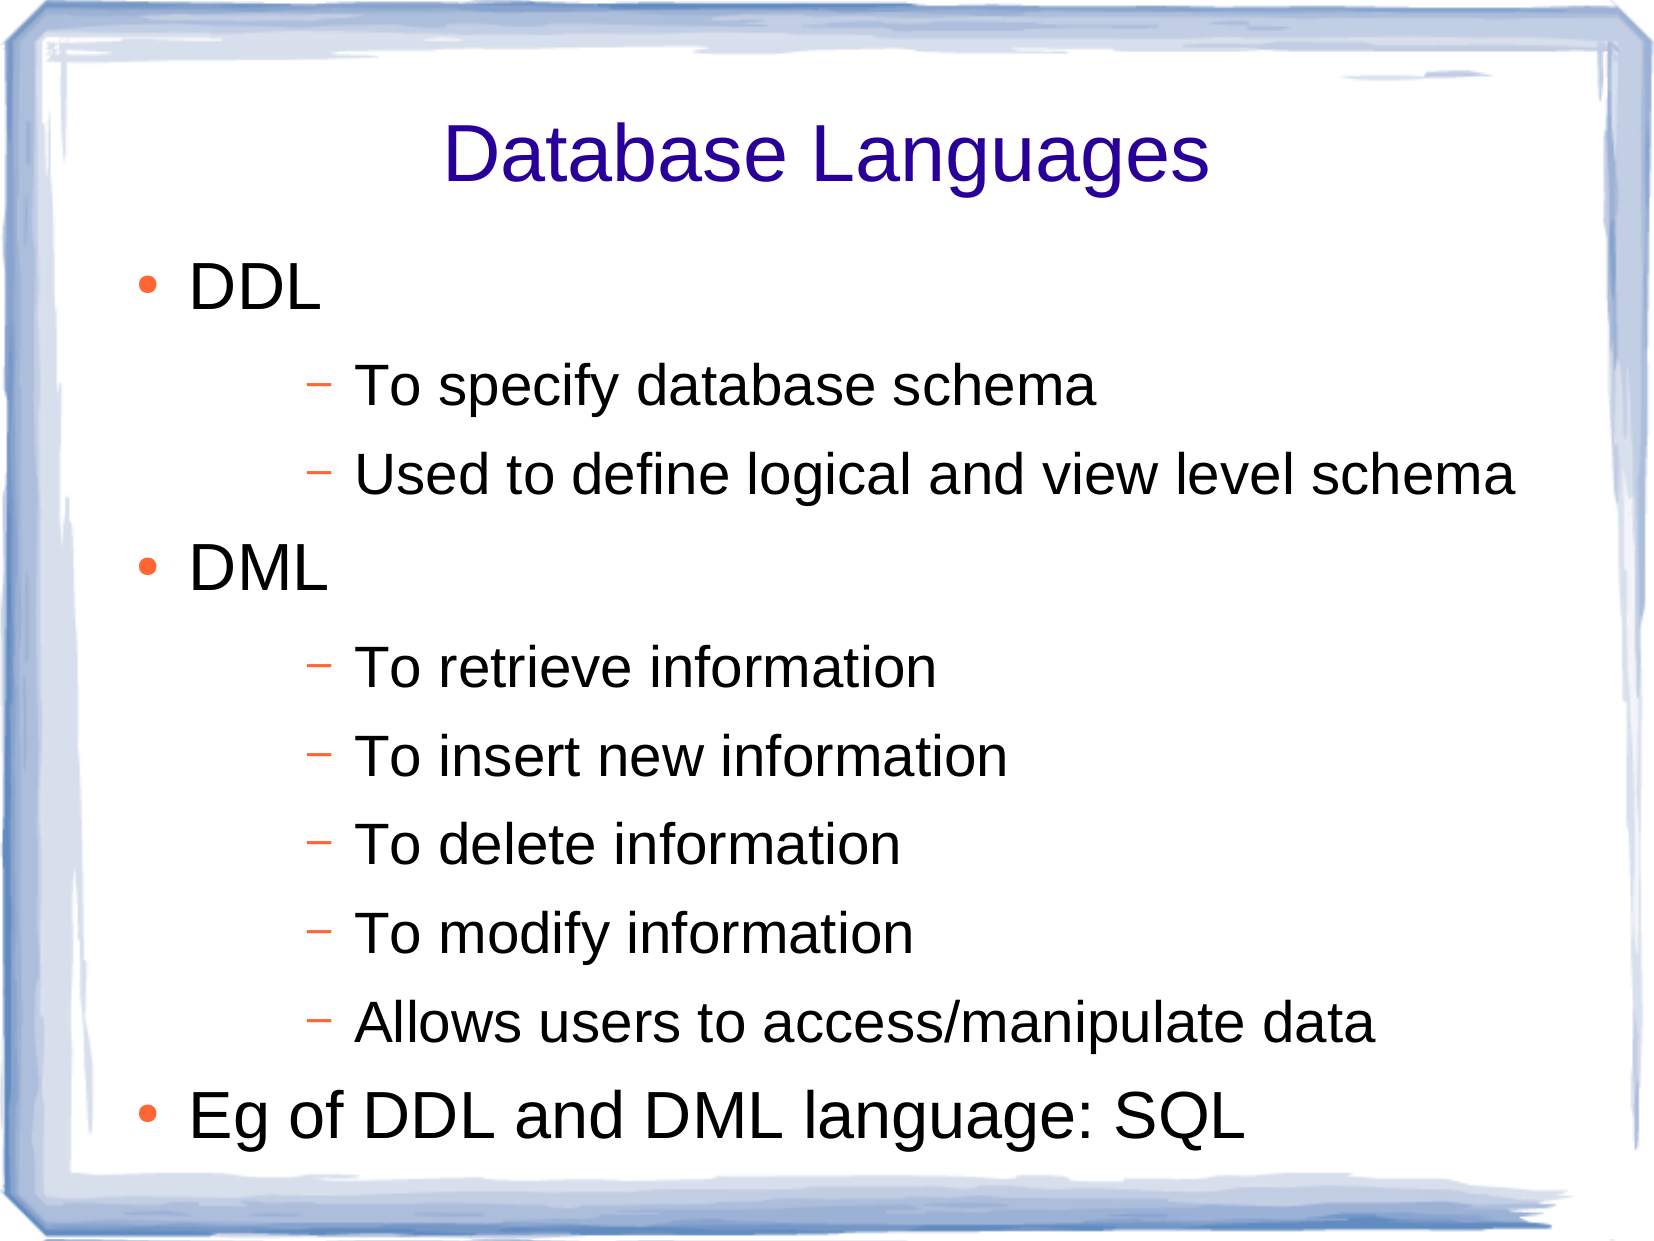

# Database Languages
DDL
To specify database schema
Used to define logical and view level schema
DML
To retrieve information
To insert new information
To delete information
To modify information
Allows users to access/manipulate data
Eg of DDL and DML language: SQL